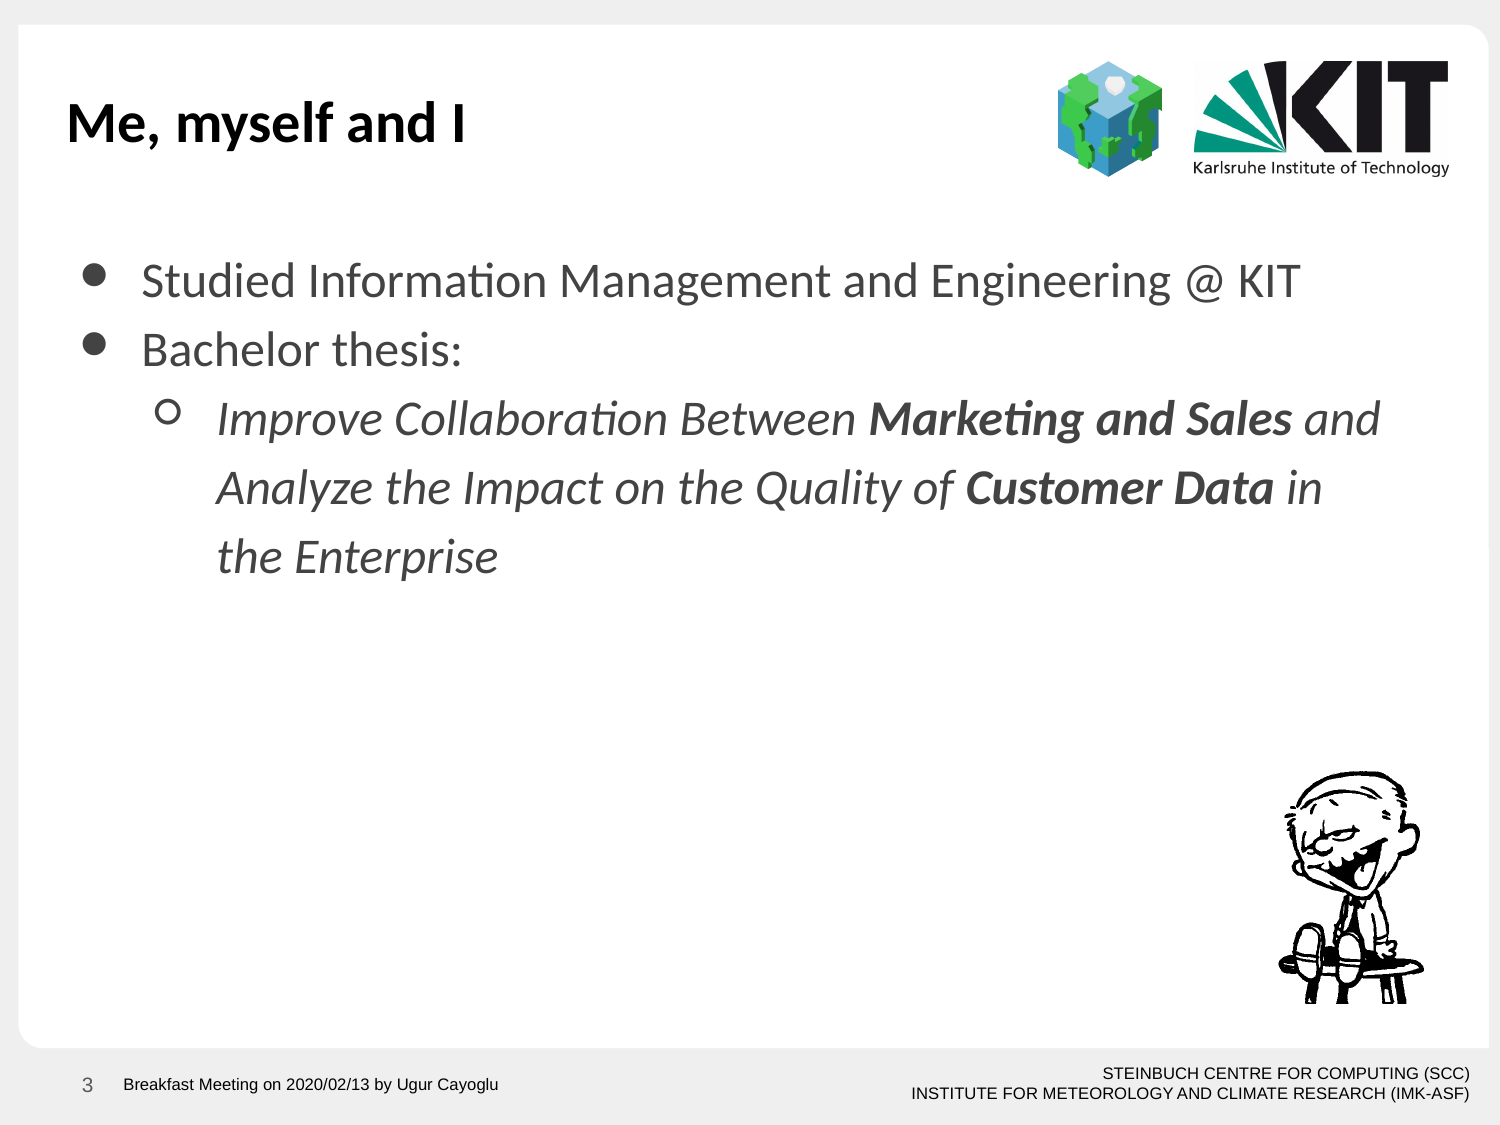

# Me, myself and I
Studied Information Management and Engineering @ KIT
Bachelor thesis:
Improve Collaboration Between Marketing and Sales and Analyze the Impact on the Quality of Customer Data in the Enterprise
STEINBUCH CENTRE FOR COMPUTING (SCC)
INSTITUTE FOR METEOROLOGY AND CLIMATE RESEARCH (IMK-ASF)
Breakfast Meeting on 2020/02/13 by Ugur Cayoglu